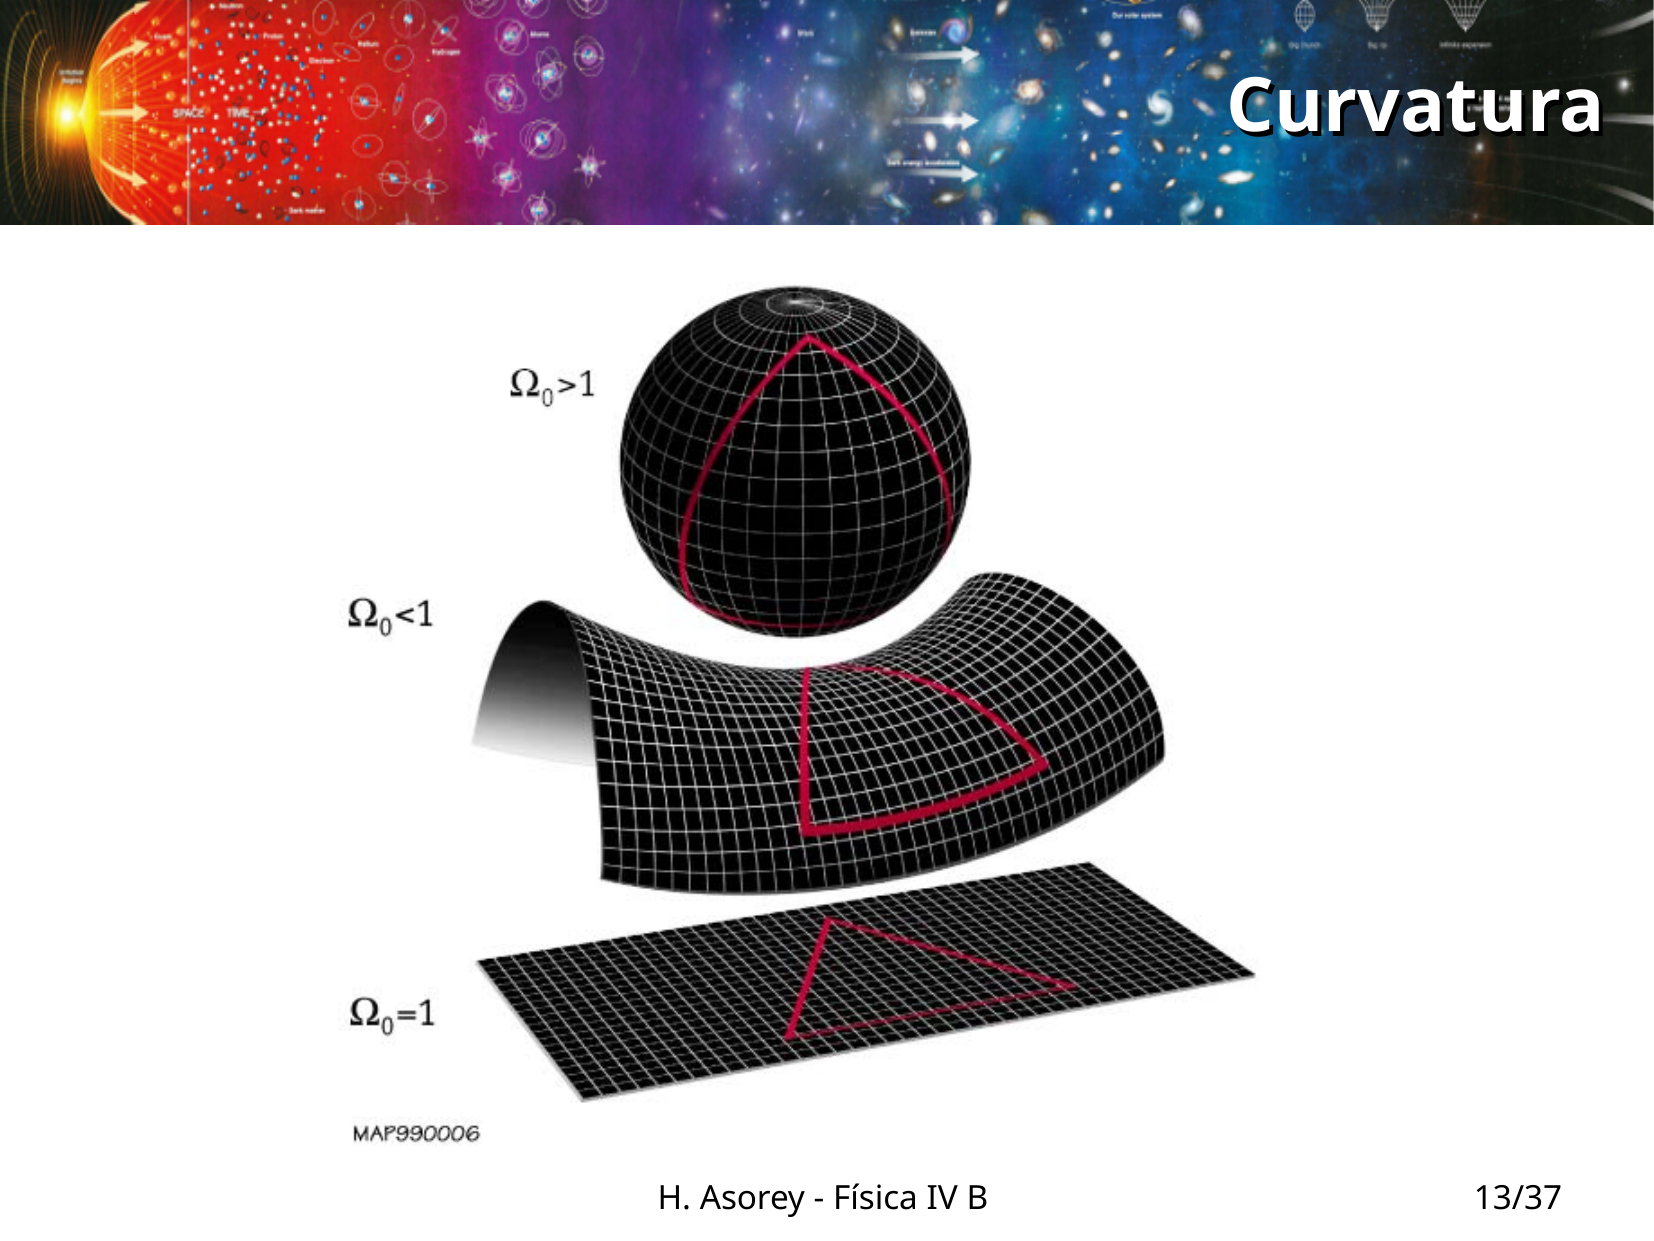

# Curvatura
H. Asorey - Física IV B
13